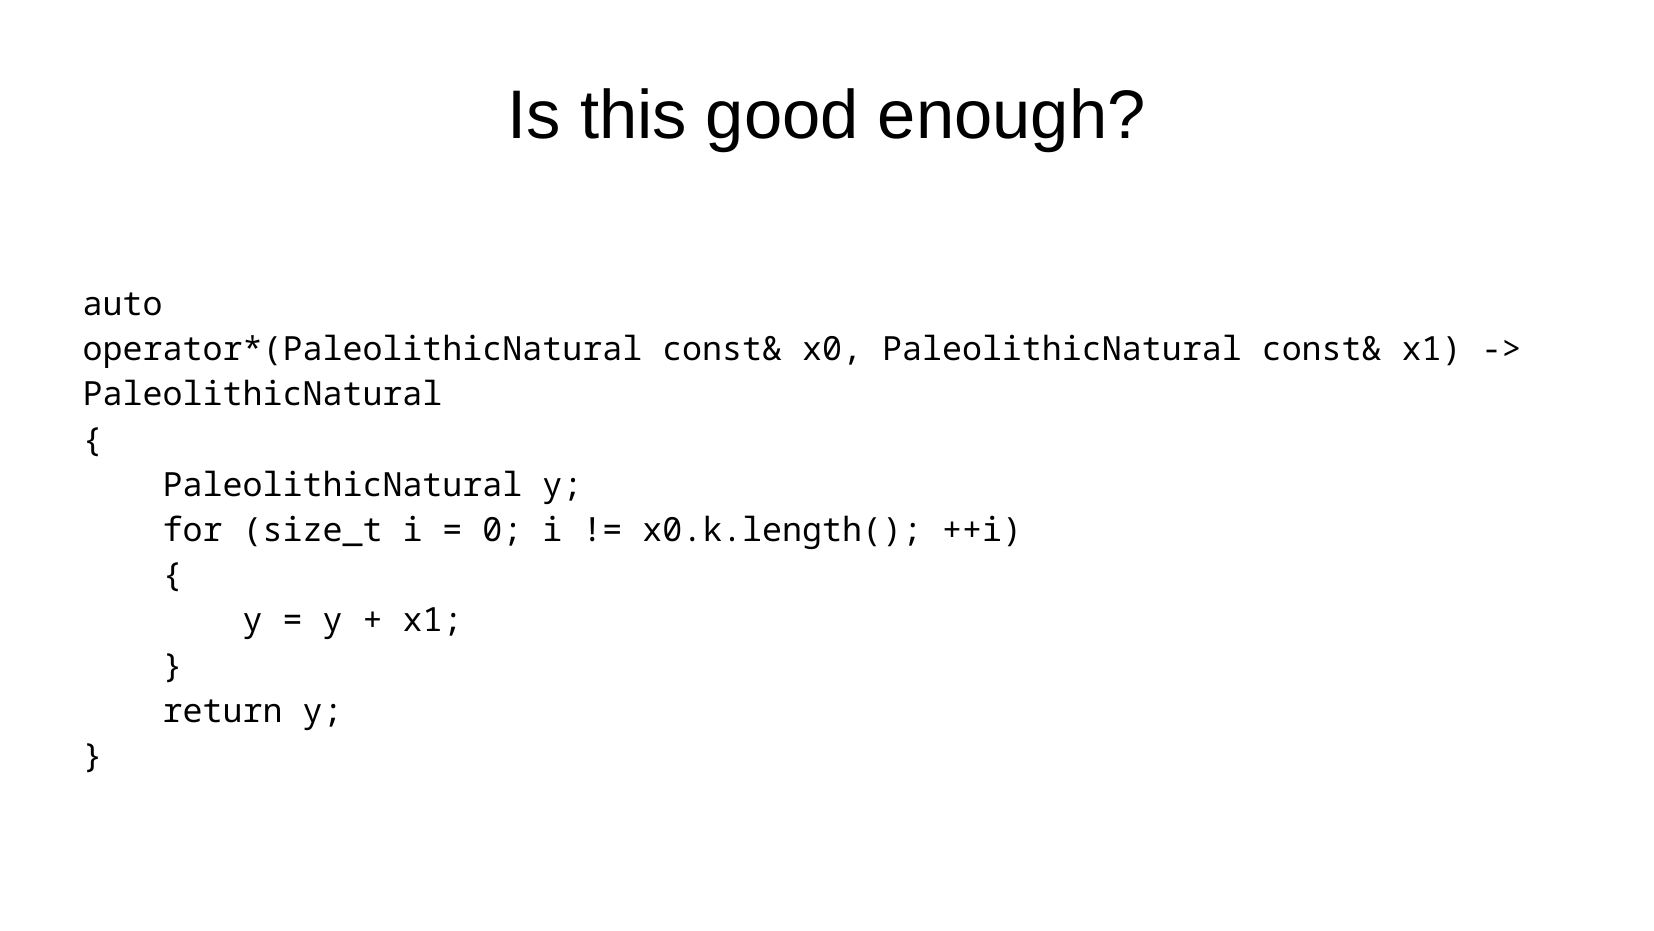

Is this good enough?
# auto
operator*(PaleolithicNatural const& x0, PaleolithicNatural const& x1) -> PaleolithicNatural
{
 PaleolithicNatural y;
 for (size_t i = 0; i != x0.k.length(); ++i)
 {
 y = y + x1;
 }
 return y;
}